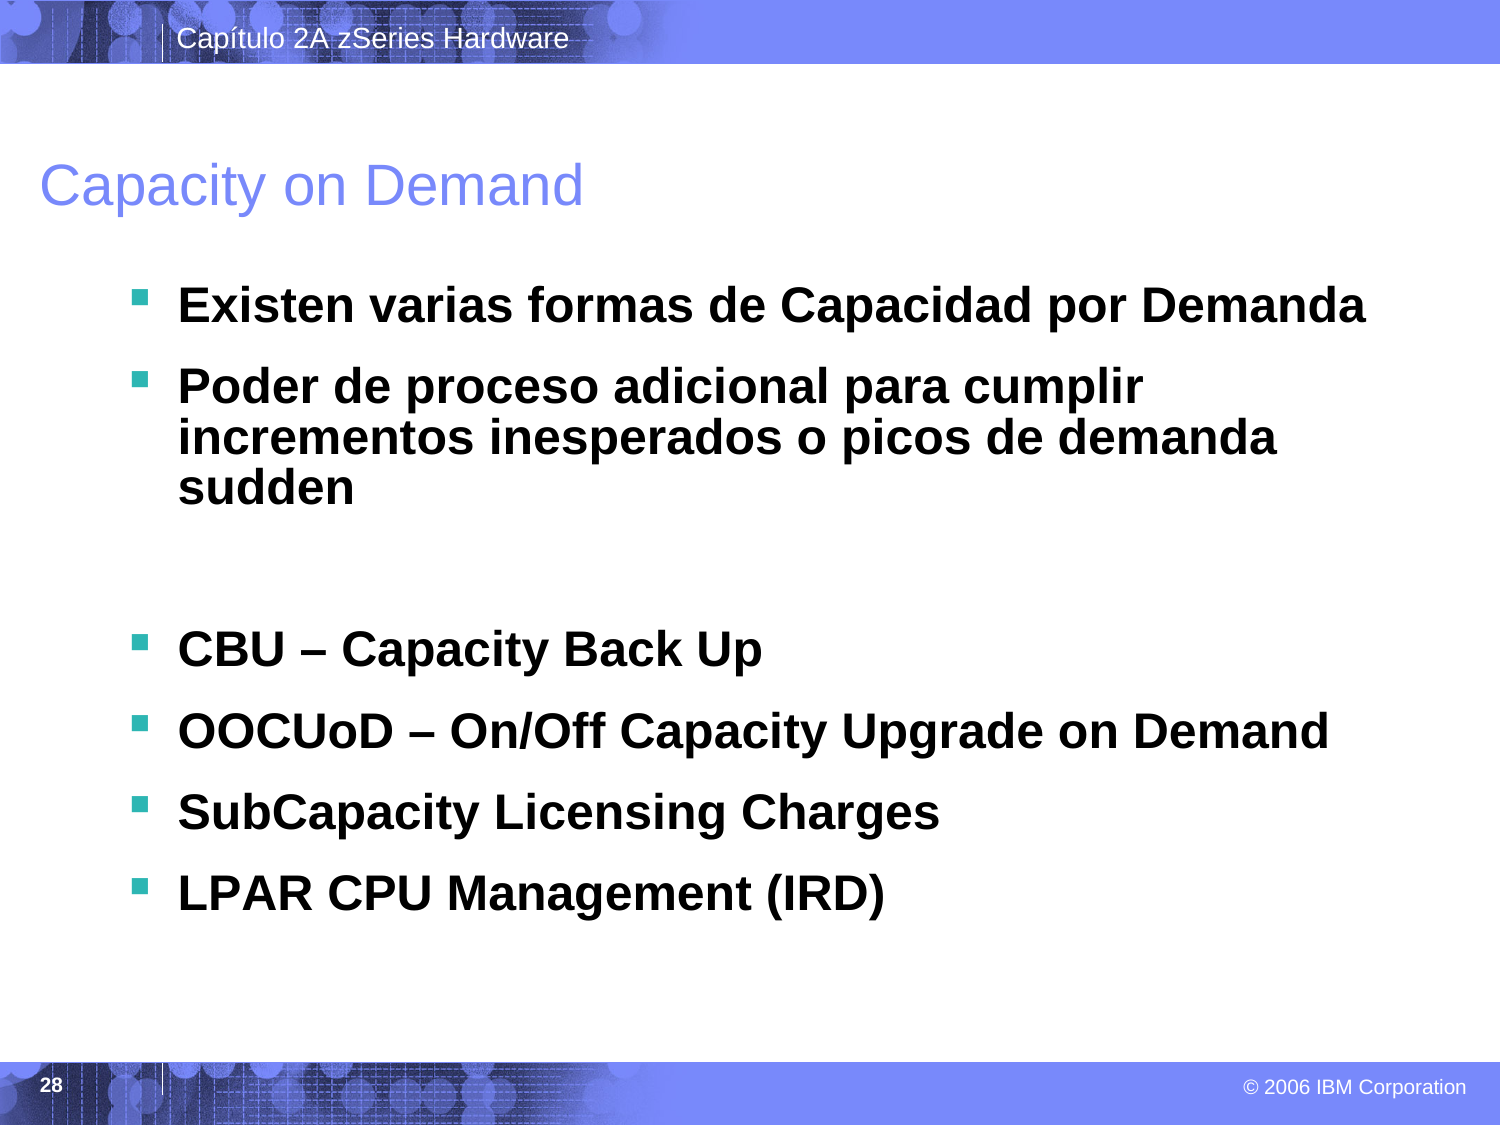

# Capacity on Demand
Existen varias formas de Capacidad por Demanda
Poder de proceso adicional para cumplir incrementos inesperados o picos de demanda sudden
CBU – Capacity Back Up
OOCUoD – On/Off Capacity Upgrade on Demand
SubCapacity Licensing Charges
LPAR CPU Management (IRD)
28